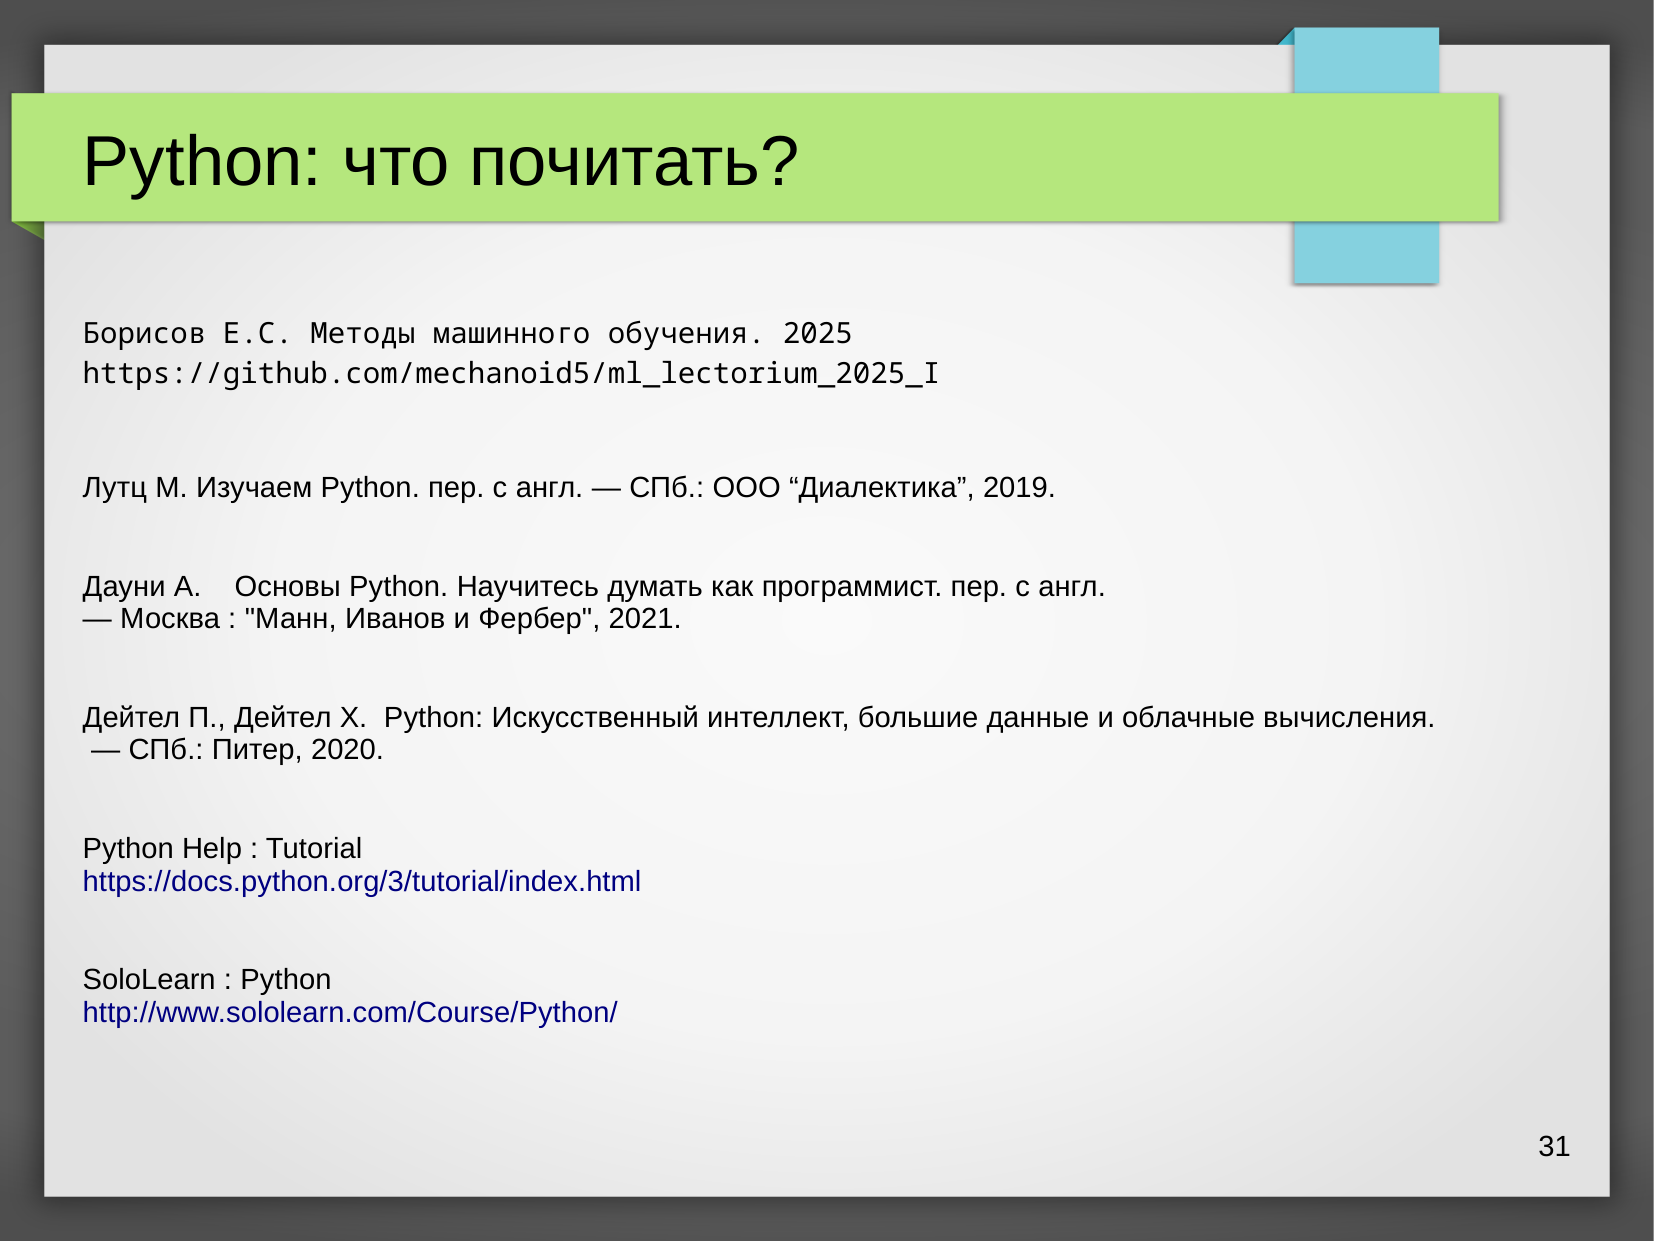

# Python: что почитать?
Борисов Е.С. Методы машинного обучения. 2025
https://github.com/mechanoid5/ml_lectorium_2025_I
Лутц М. Изучаем Python. пер. с англ. — СПб.: ООО “Диалектика”, 2019.
Дауни А. Основы Python. Научитесь думать как программист. пер. с англ.
— Москва : "Манн, Иванов и Фербер", 2021.
Дейтел П., Дейтел Х. Python: Искусственный интеллект, большие данные и облачные вычисления.
 — СПб.: Питер, 2020.
Python Help : Tutorial
https://docs.python.org/3/tutorial/index.html
SoloLearn : Python
http://www.sololearn.com/Course/Python/
31